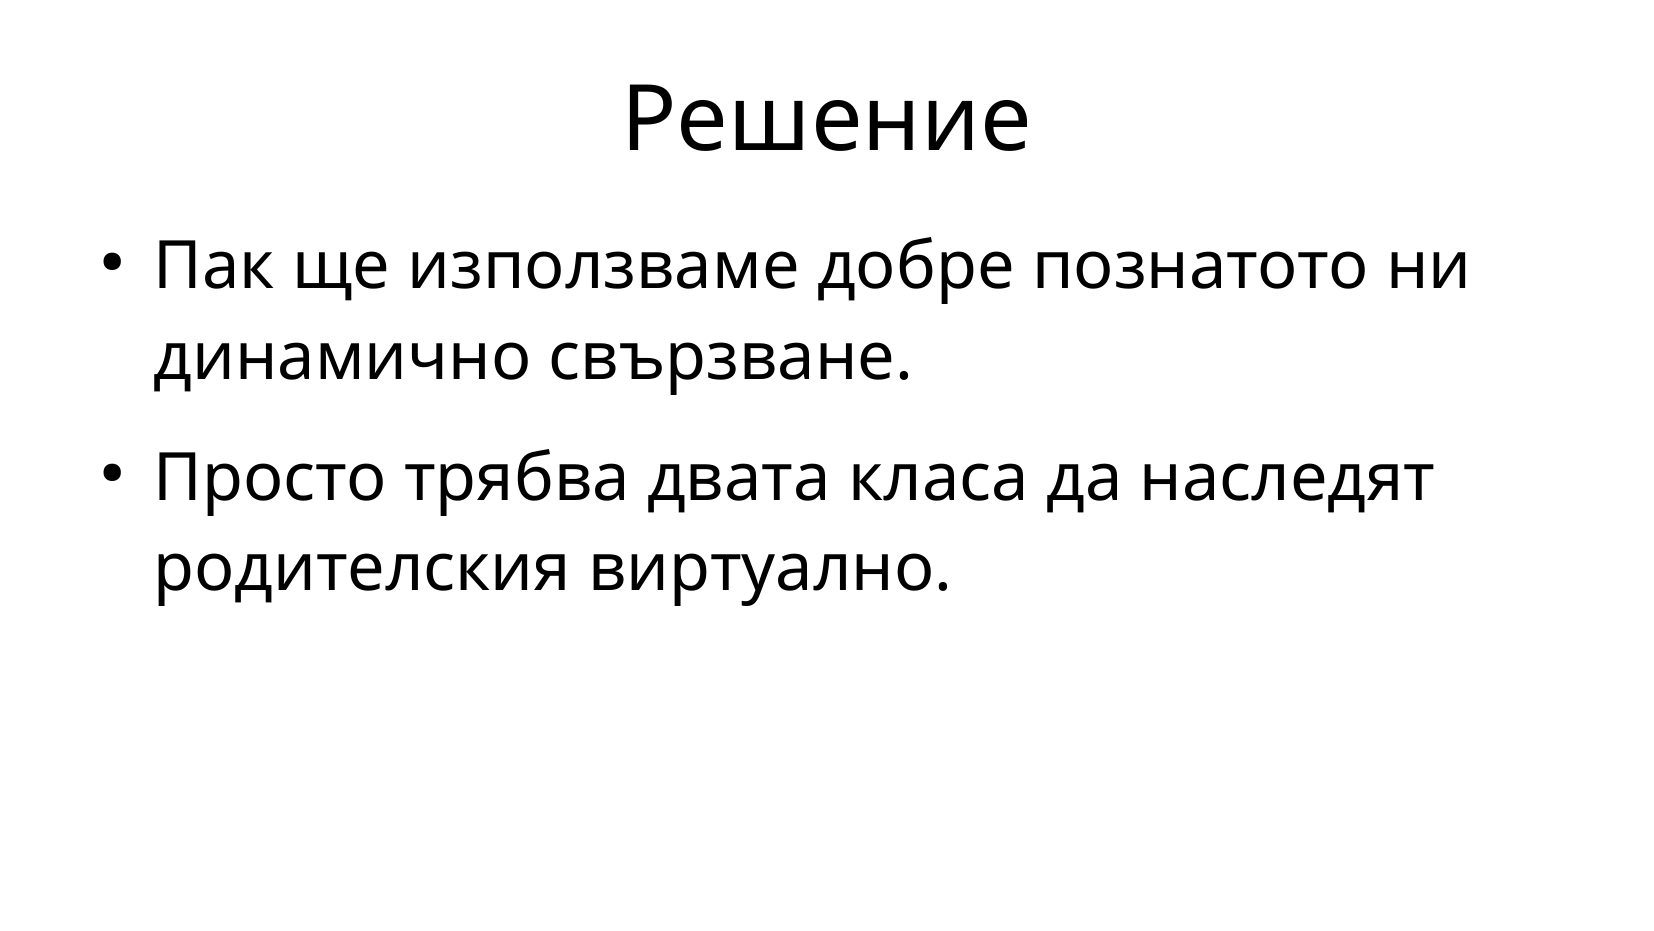

# Решение
Пак ще използваме добре познатото ни динамично свързване.
Просто трябва двата класа да наследят родителския виртуално.